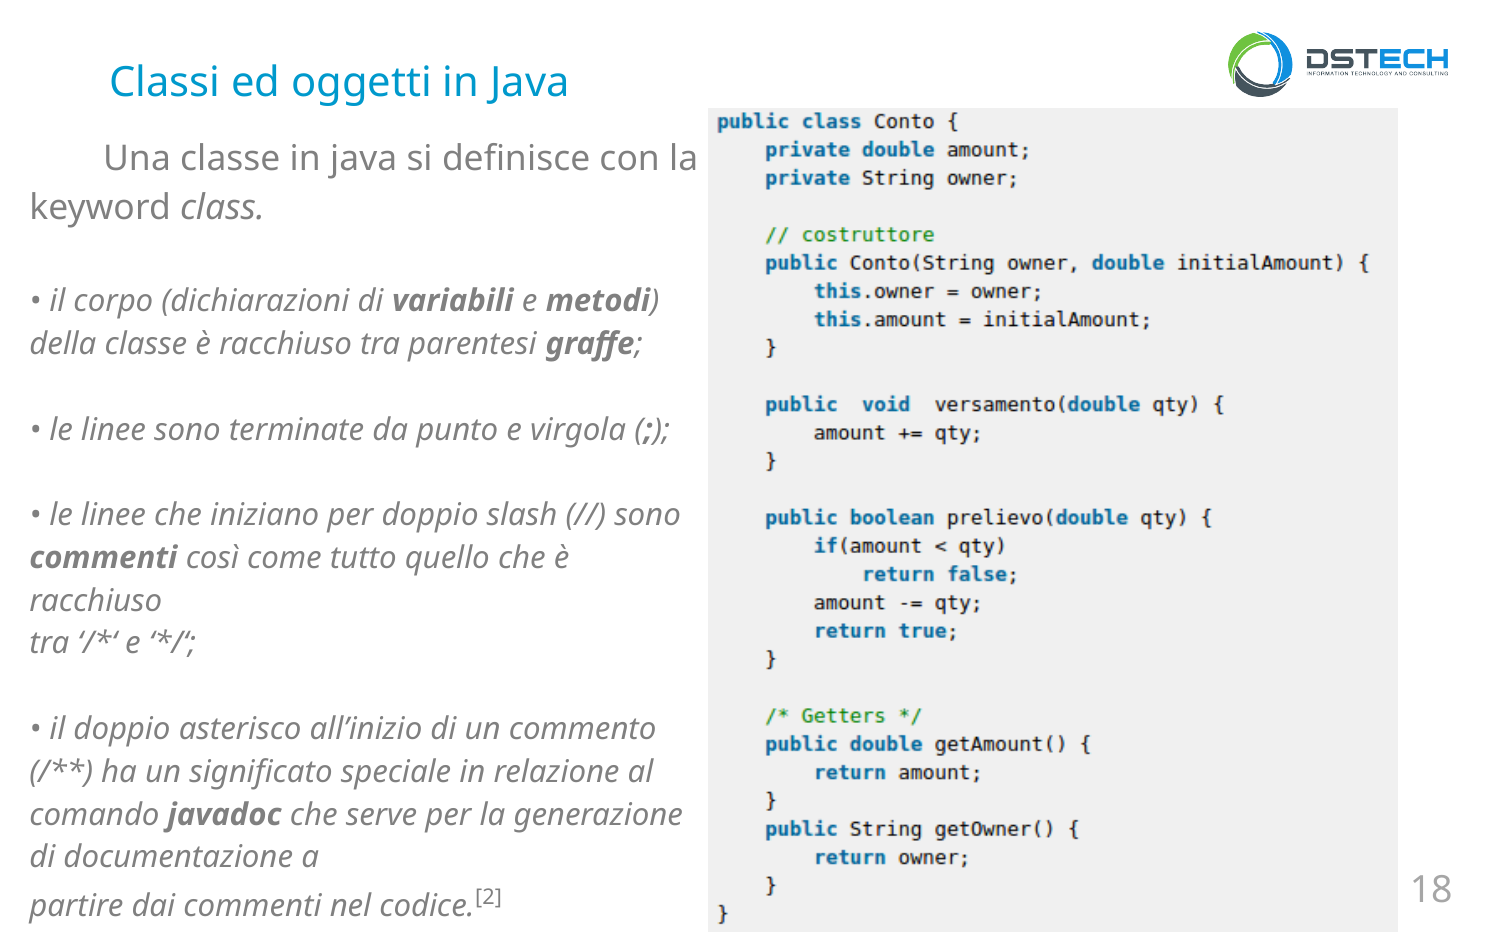

Classi ed oggetti in Java
	Una classe in java si definisce con la keyword class.
• il corpo (dichiarazioni di variabili e metodi) della classe è racchiuso tra parentesi graffe;
• le linee sono terminate da punto e virgola (;);
• le linee che iniziano per doppio slash (//) sono commenti così come tutto quello che è racchiuso
tra ‘/*‘ e ‘*/‘;
• il doppio asterisco all’inizio di un commento (/**) ha un significato speciale in relazione al
comando javadoc che serve per la generazione di documentazione a
partire dai commenti nel codice.[2]
18